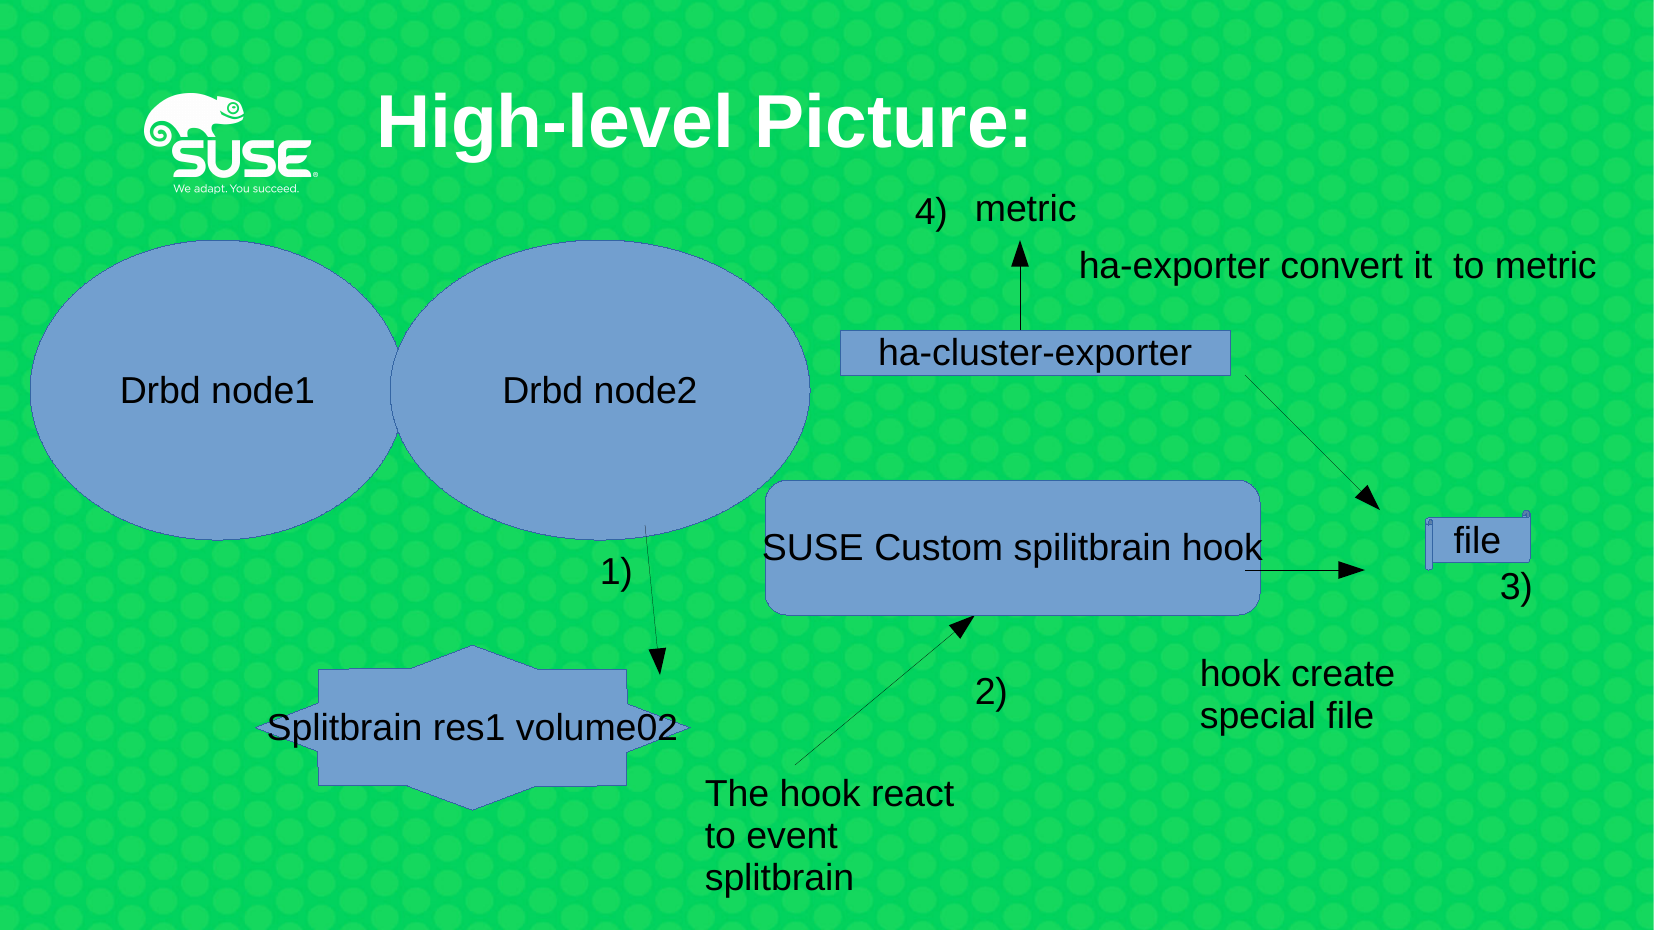

# High-level Picture:
metric
4)
 ha-exporter convert it to metric
Drbd node1
Drbd node2
ha-cluster-exporter
SUSE Custom spilitbrain hook
file
1)
3)
Splitbrain res1 volume02
hook create special file
2)
The hook react to event splitbrain